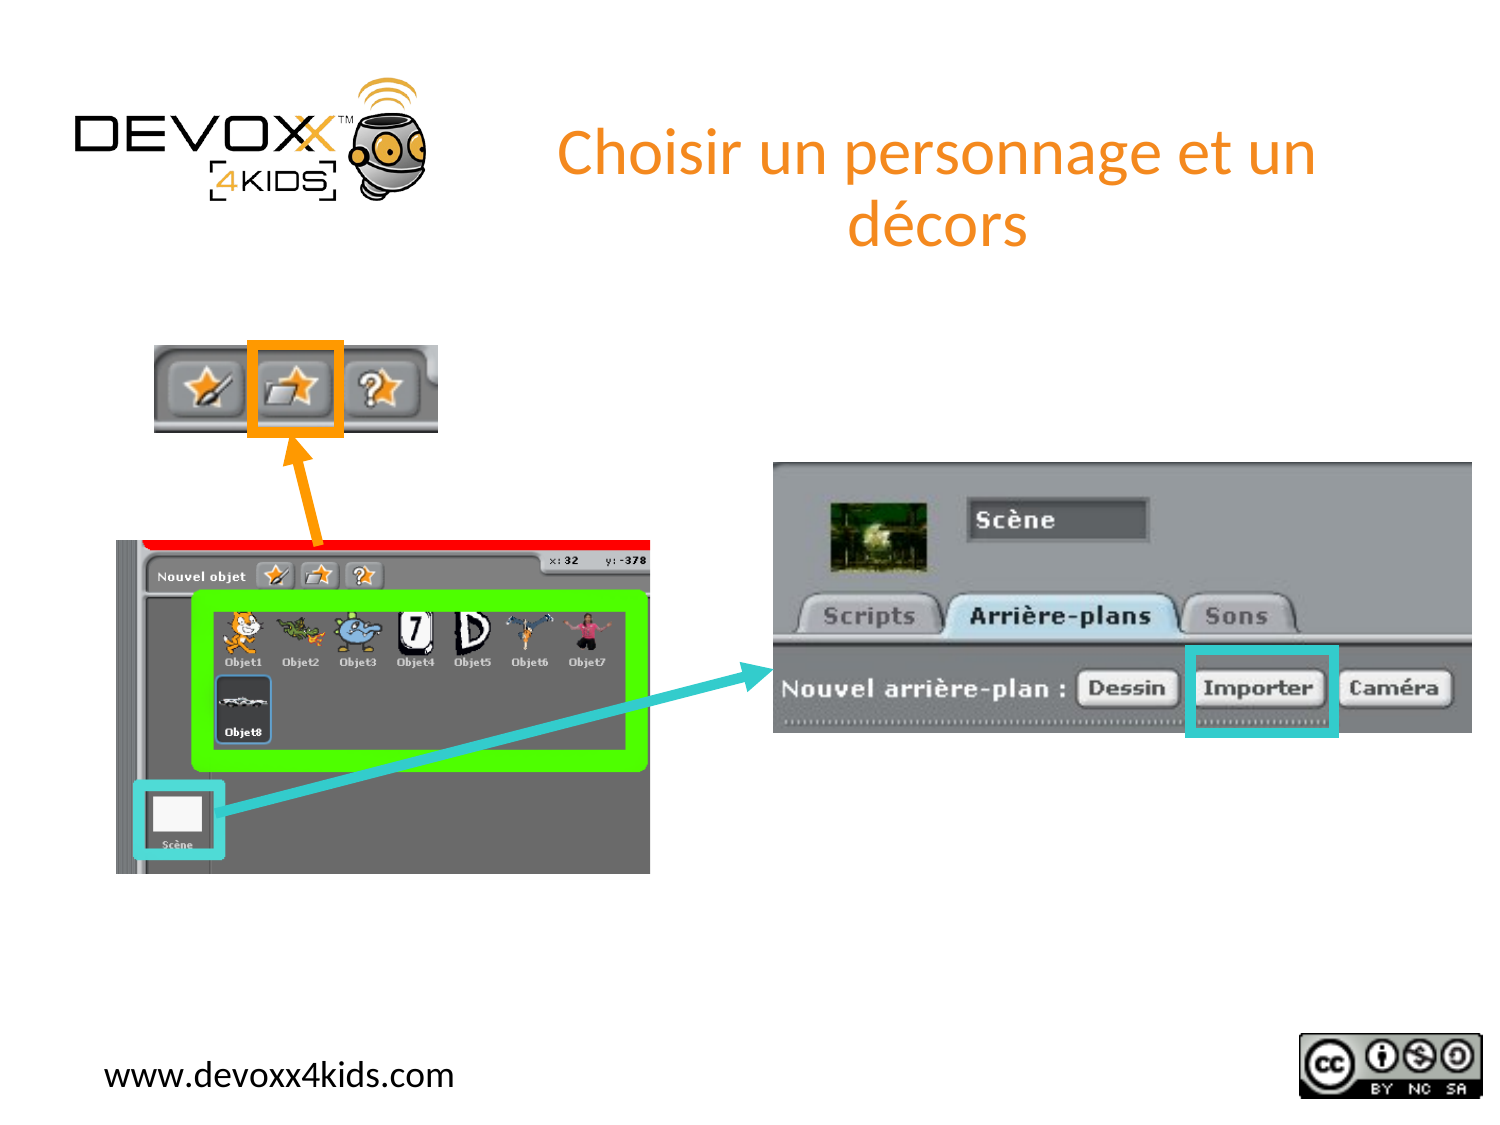

# Choisir un personnage et un décors